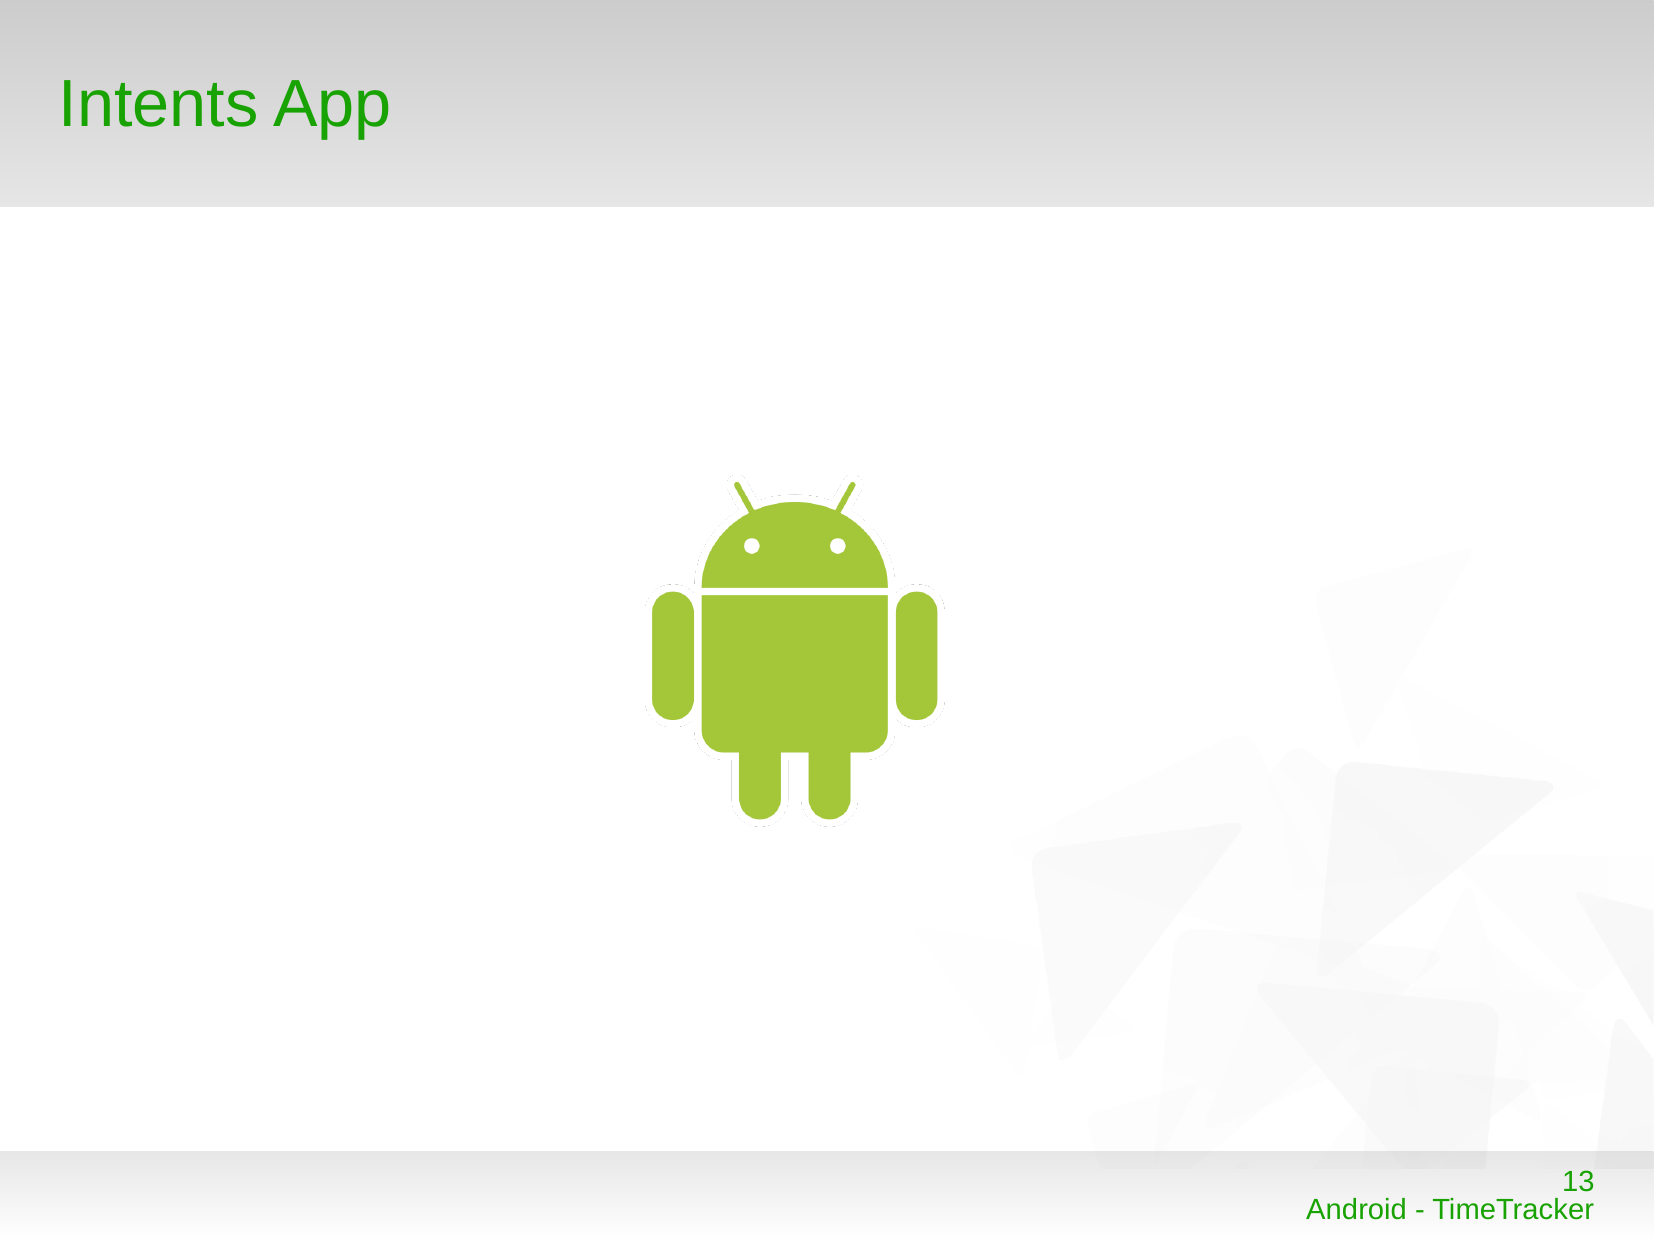

# Intents App
13
Android - TimeTracker